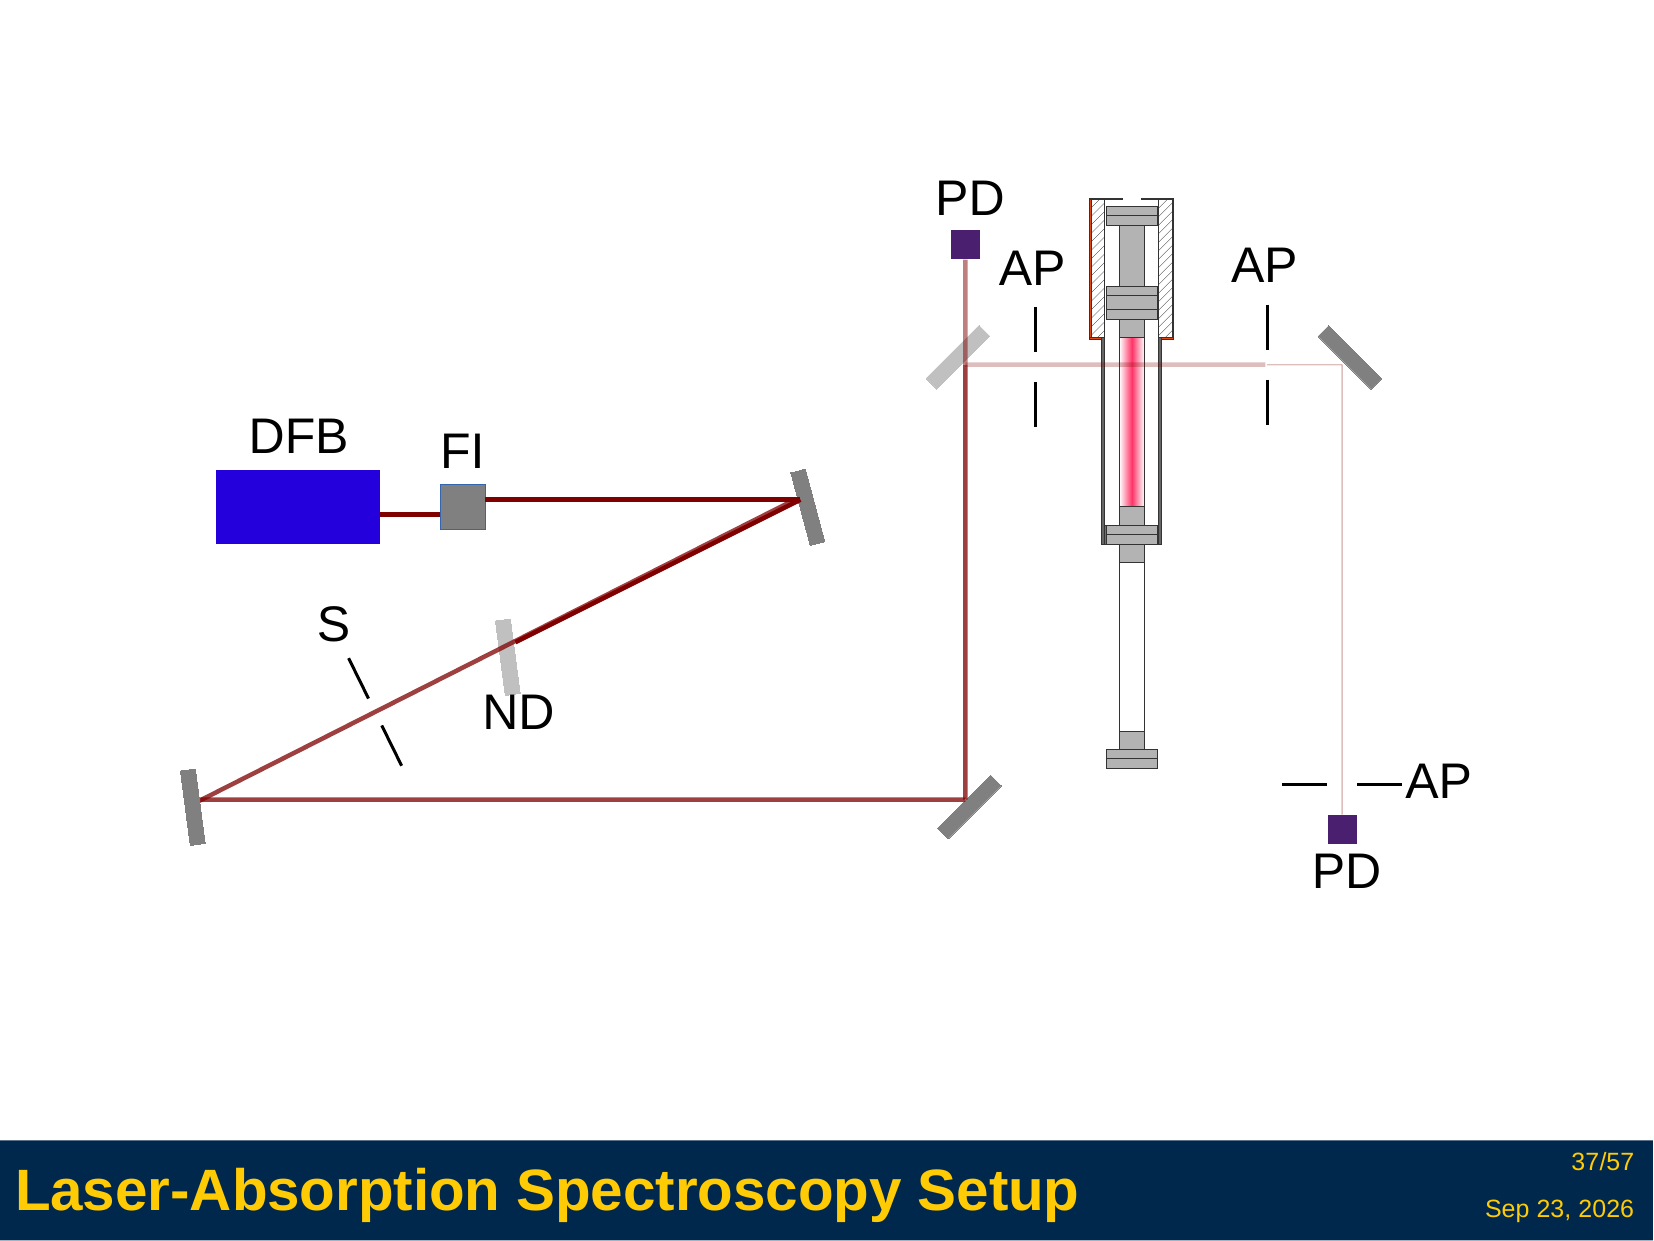

PD
AP
AP
DFB
FI
S
ND
AP
PD
# Laser-Absorption Spectroscopy Setup
37